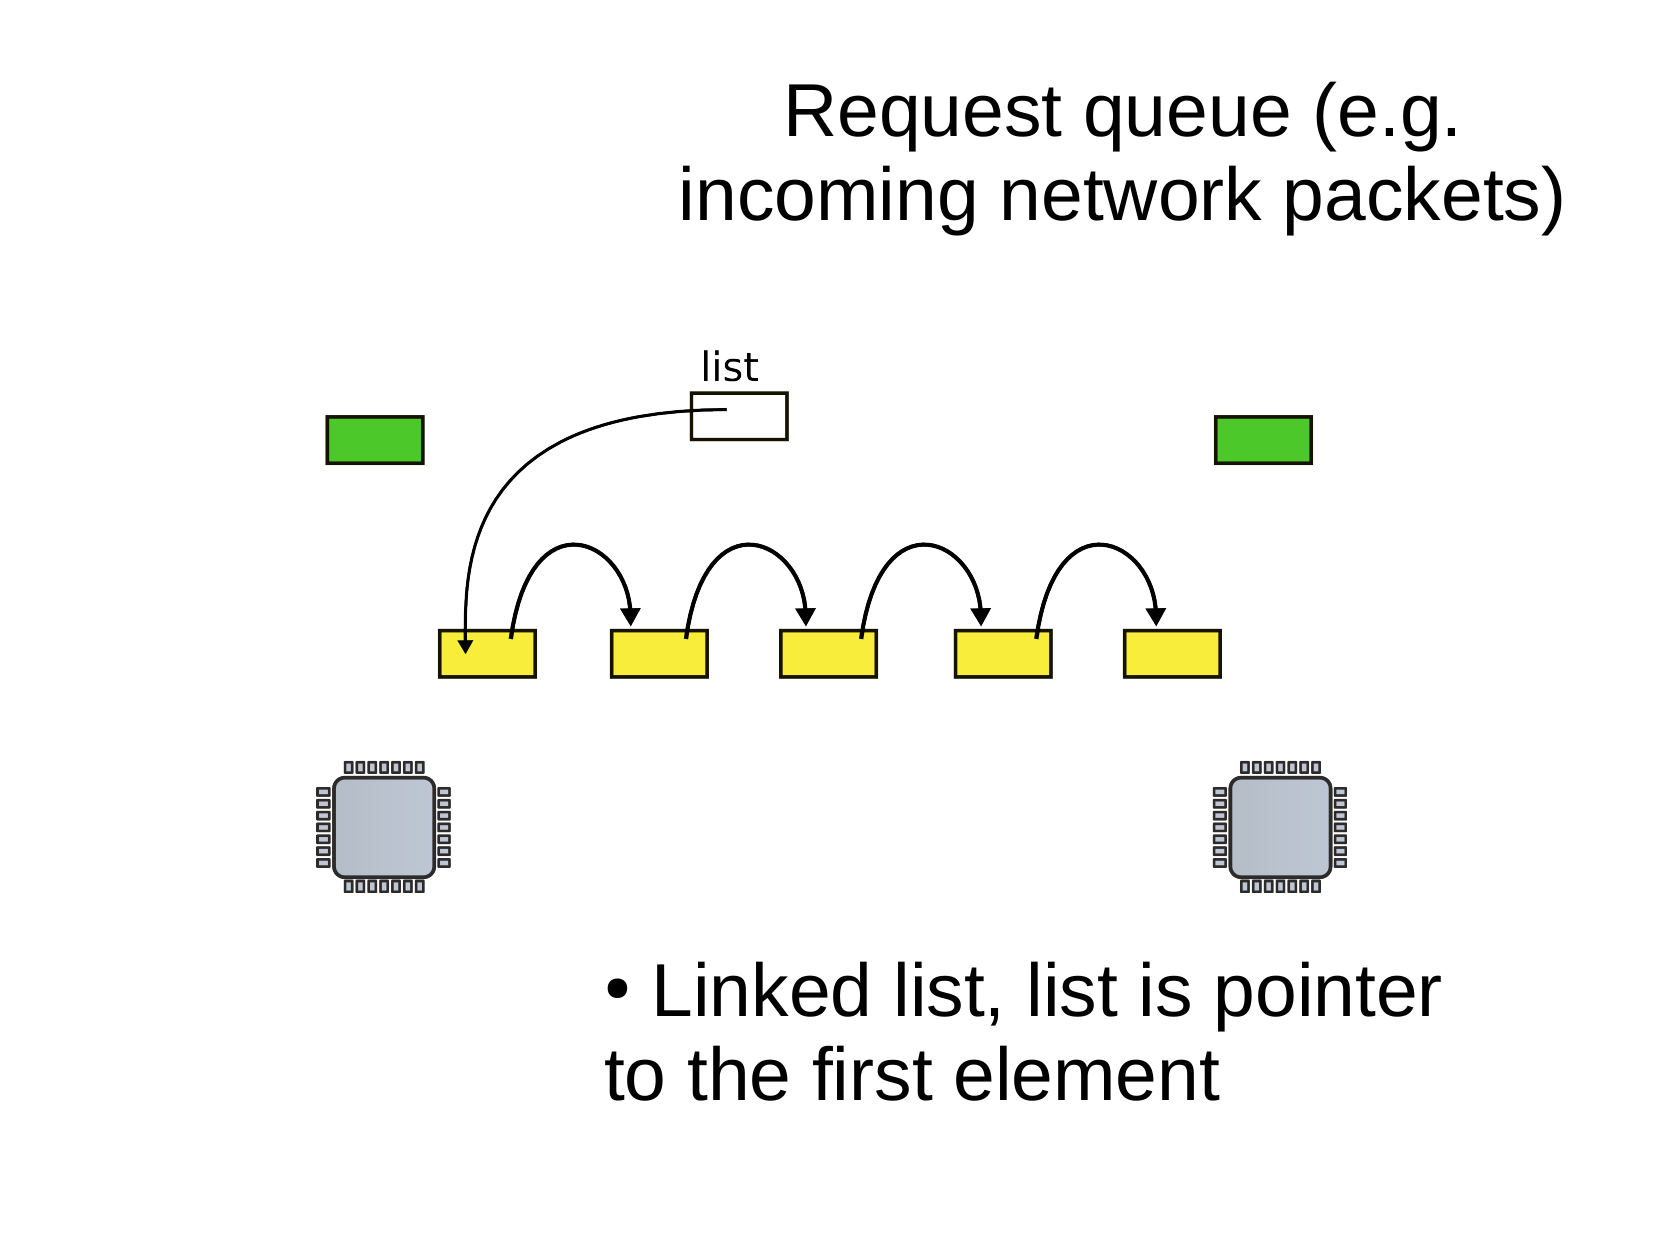

# Request queue (e.g. incoming network packets)
 Linked list, list is pointer to the first element